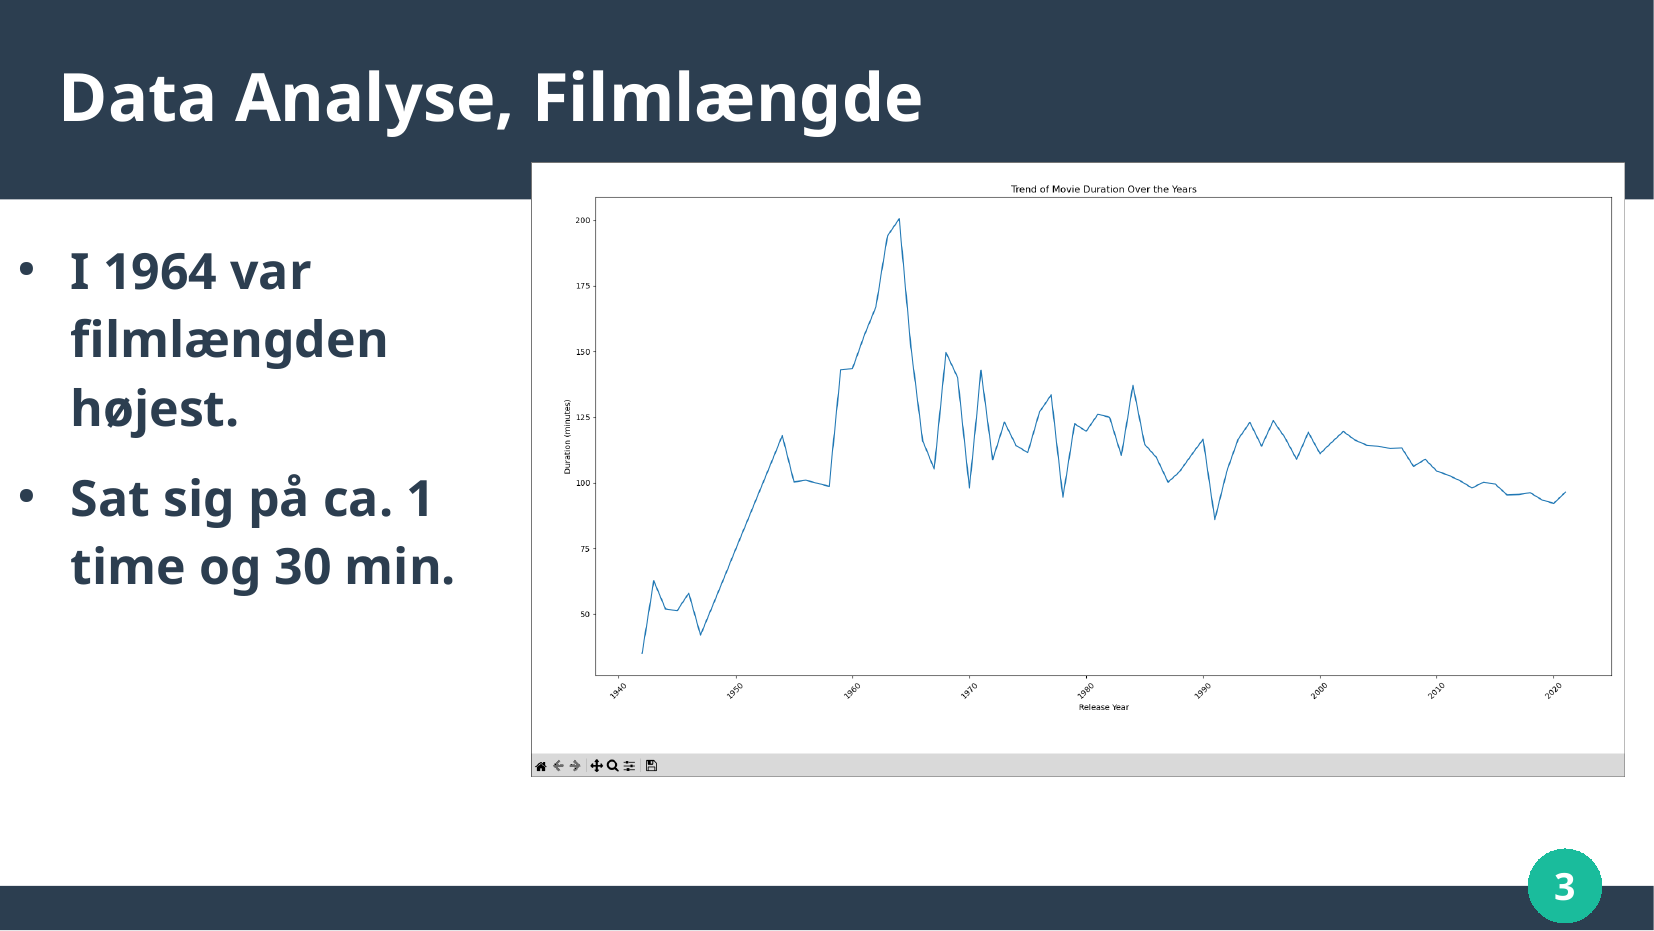

# Data Analyse, Filmlængde
I 1964 var filmlængden højest.
Sat sig på ca. 1 time og 30 min.
3